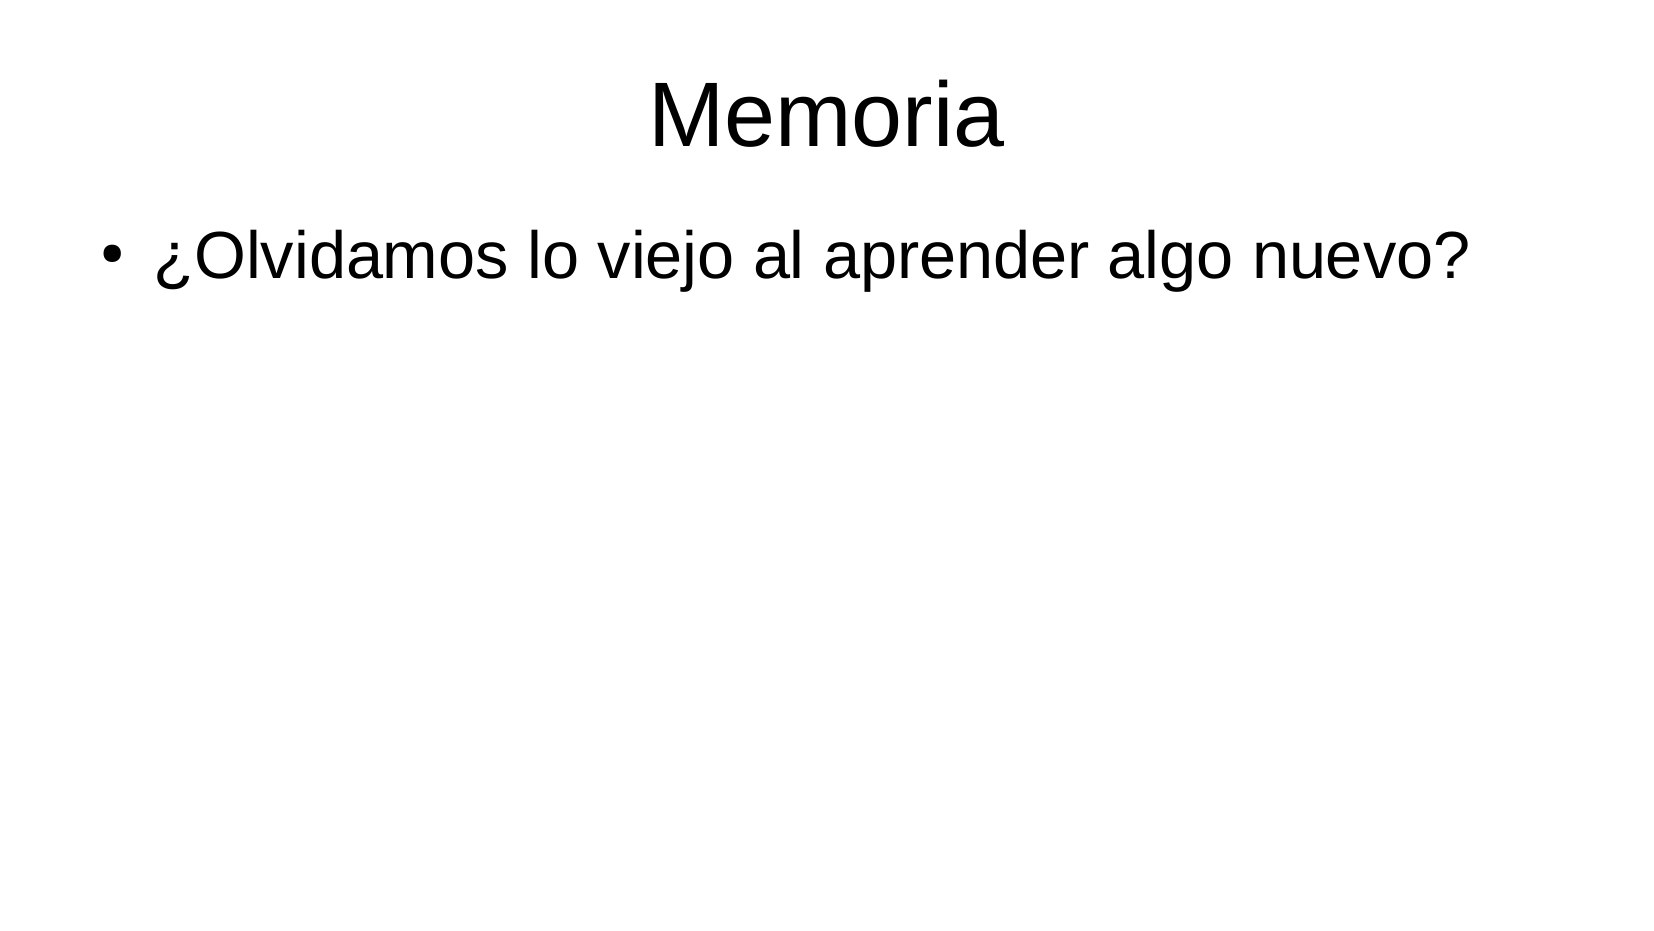

# Memoria
¿Olvidamos lo viejo al aprender algo nuevo?